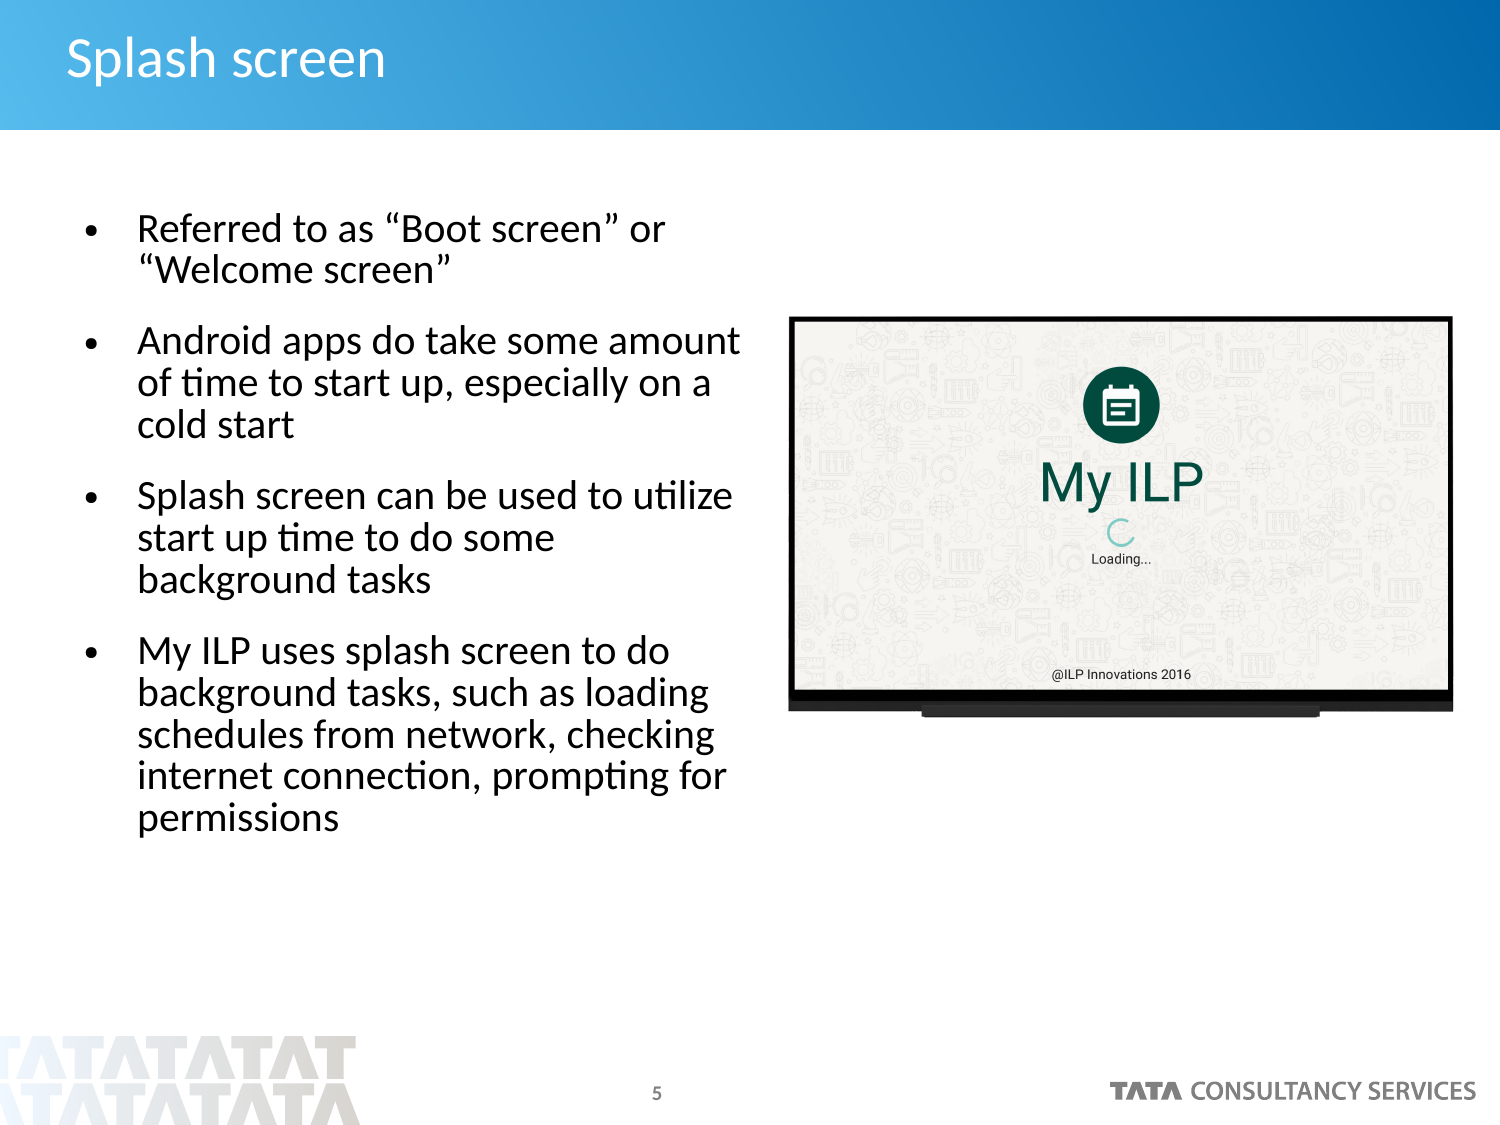

# Splash screen
Referred to as “Boot screen” or “Welcome screen”
Android apps do take some amount of time to start up, especially on a cold start
Splash screen can be used to utilize start up time to do some background tasks
My ILP uses splash screen to do background tasks, such as loading schedules from network, checking internet connection, prompting for permissions